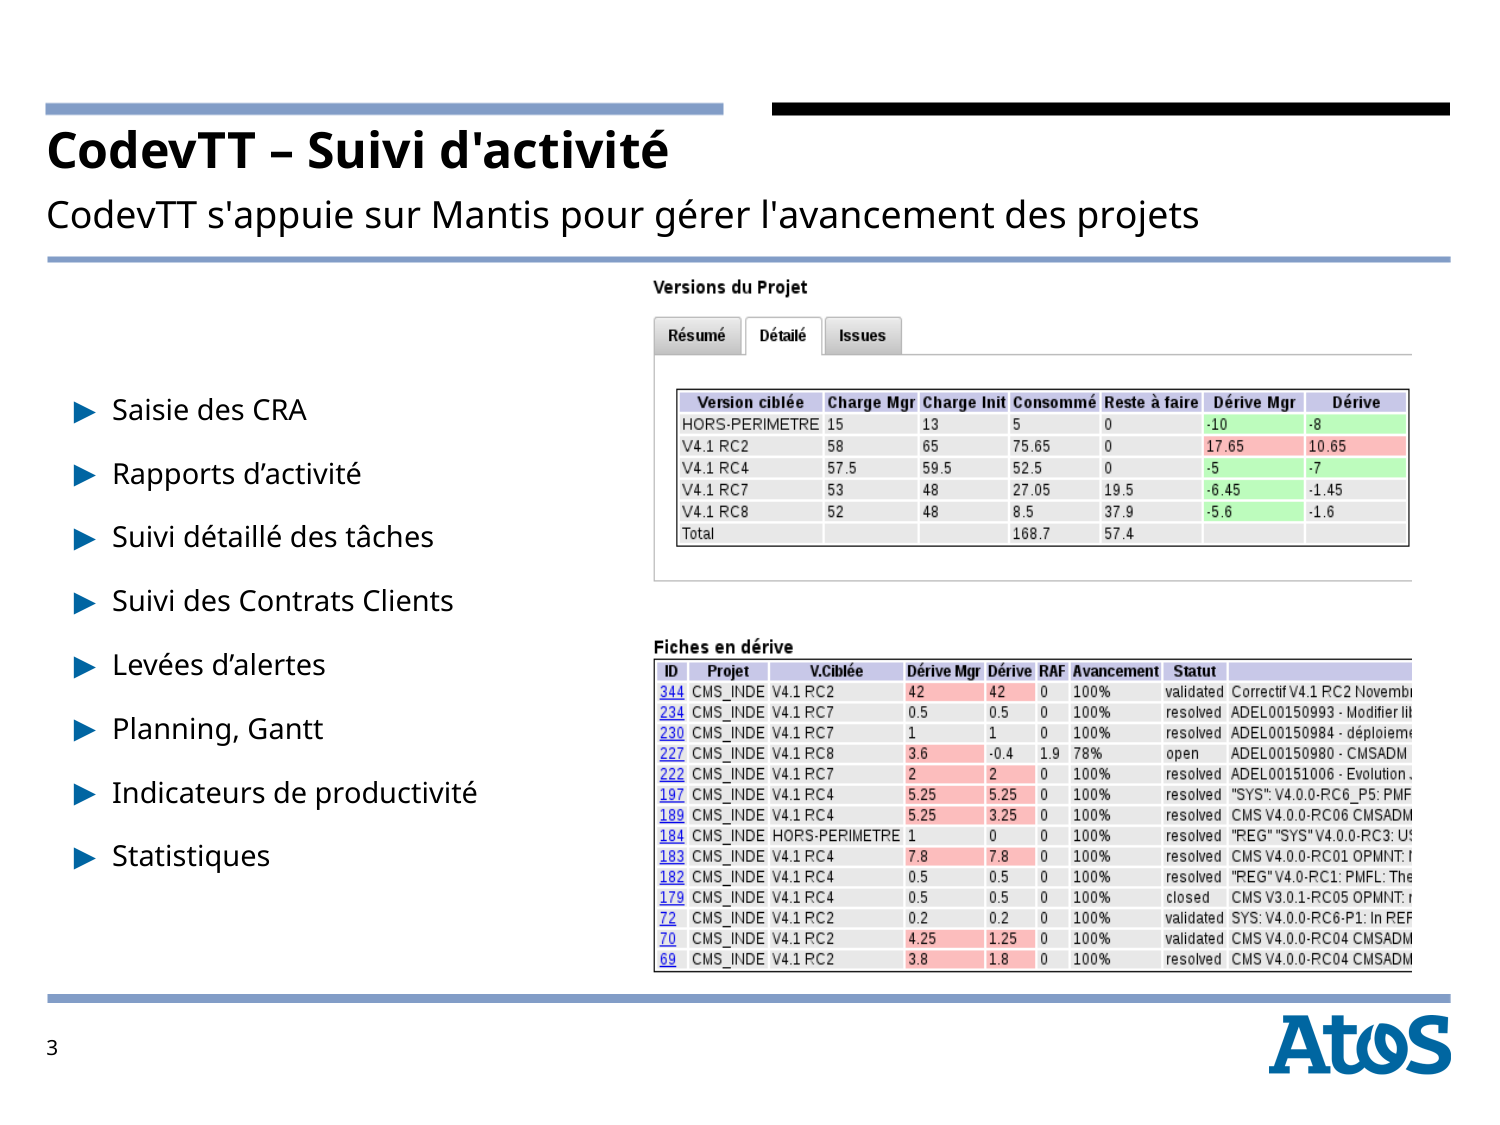

# CodevTT – Suivi d'activité
CodevTT s'appuie sur Mantis pour gérer l'avancement des projets
Saisie des CRA
Rapports d’activité
Suivi détaillé des tâches
Suivi des Contrats Clients
Levées d’alertes
Planning, Gantt
Indicateurs de productivité
Statistiques
3